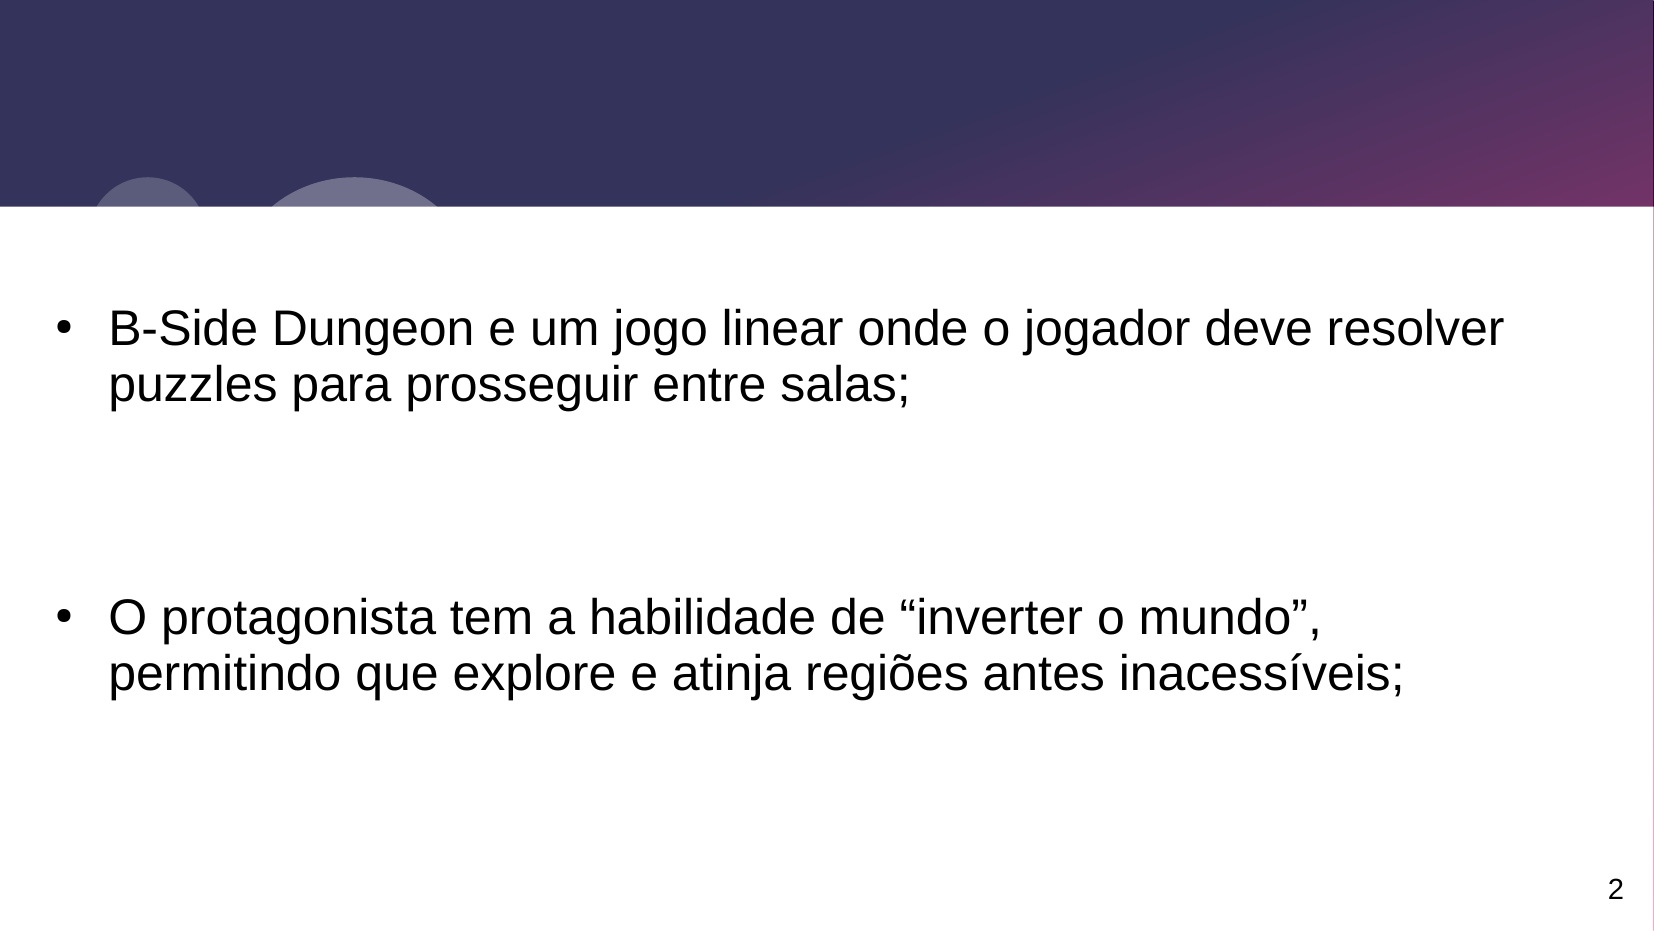

#
B-Side Dungeon e um jogo linear onde o jogador deve resolver puzzles para prosseguir entre salas;
O protagonista tem a habilidade de “inverter o mundo”, permitindo que explore e atinja regiões antes inacessíveis;